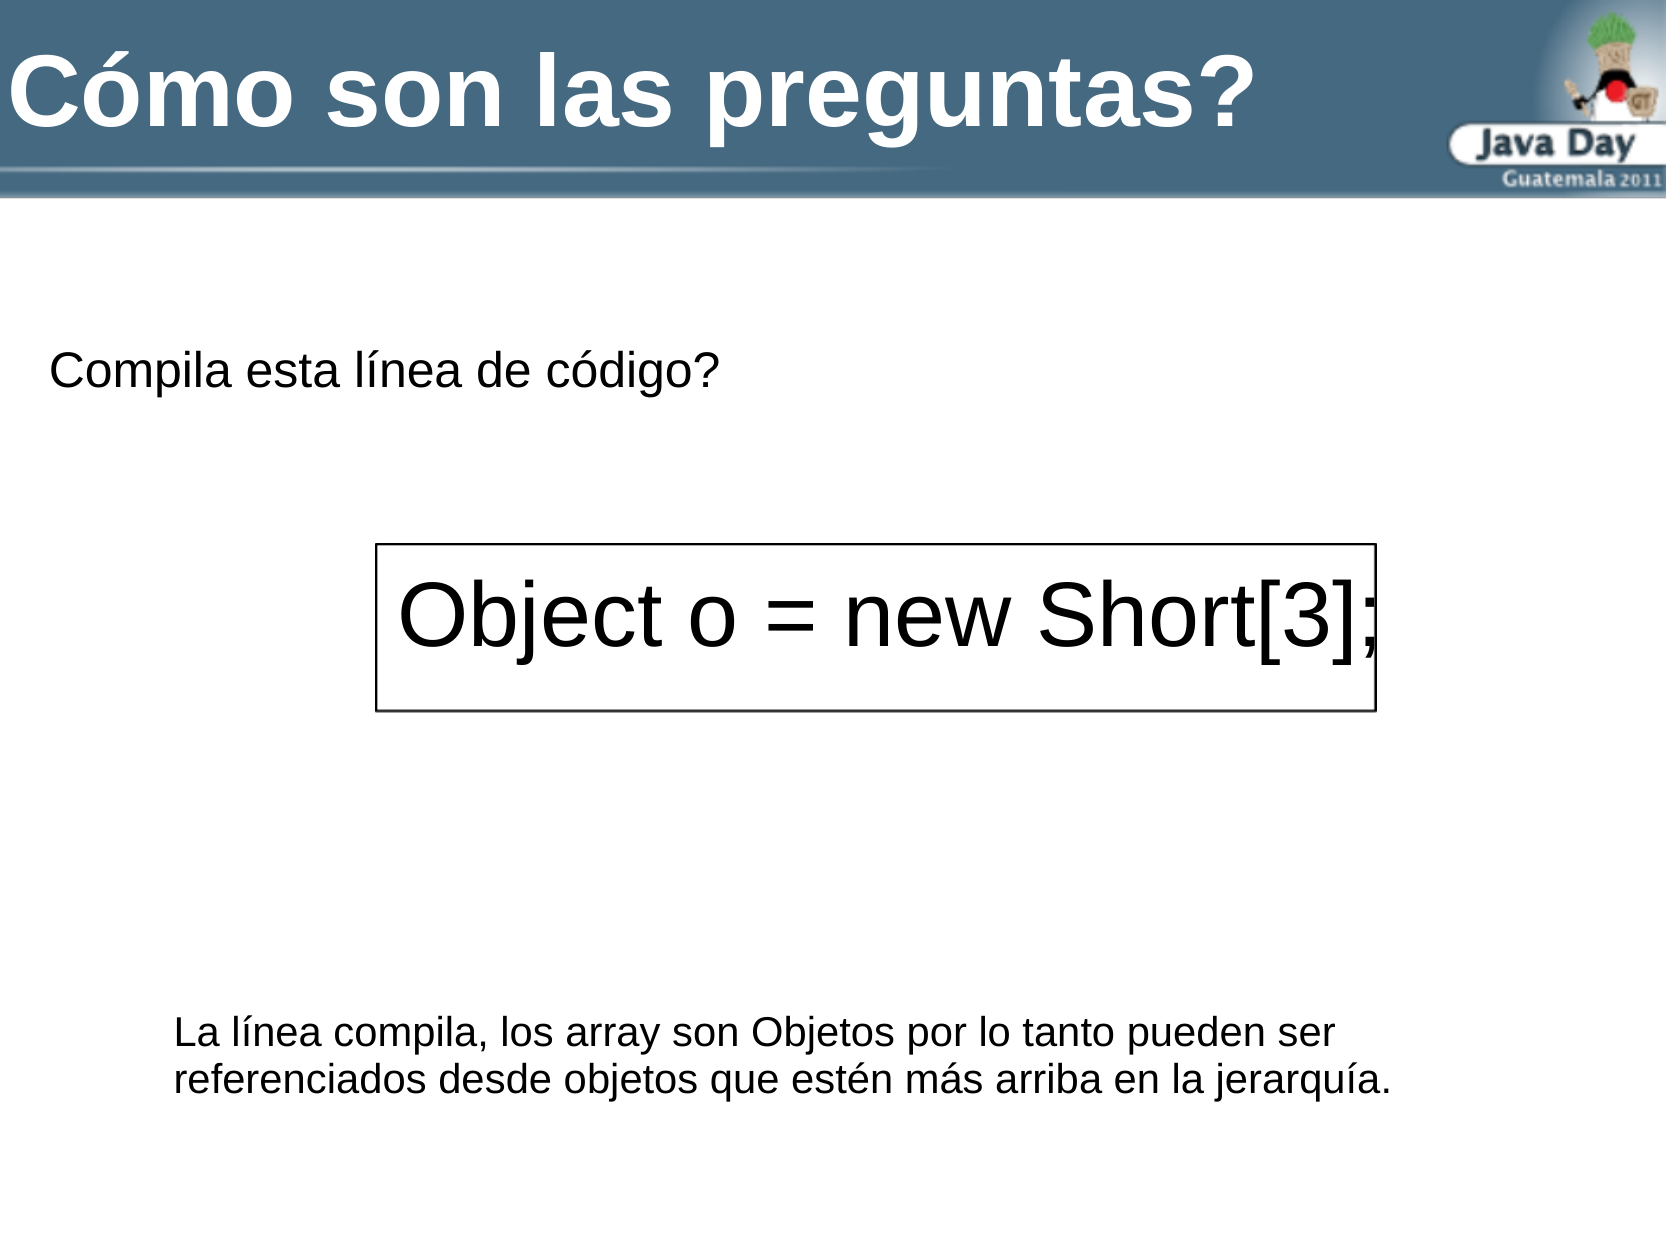

Cómo son las preguntas?
Compila esta línea de código?
Object o = new Short[3];
La línea compila, los array son Objetos por lo tanto pueden ser referenciados desde objetos que estén más arriba en la jerarquía.